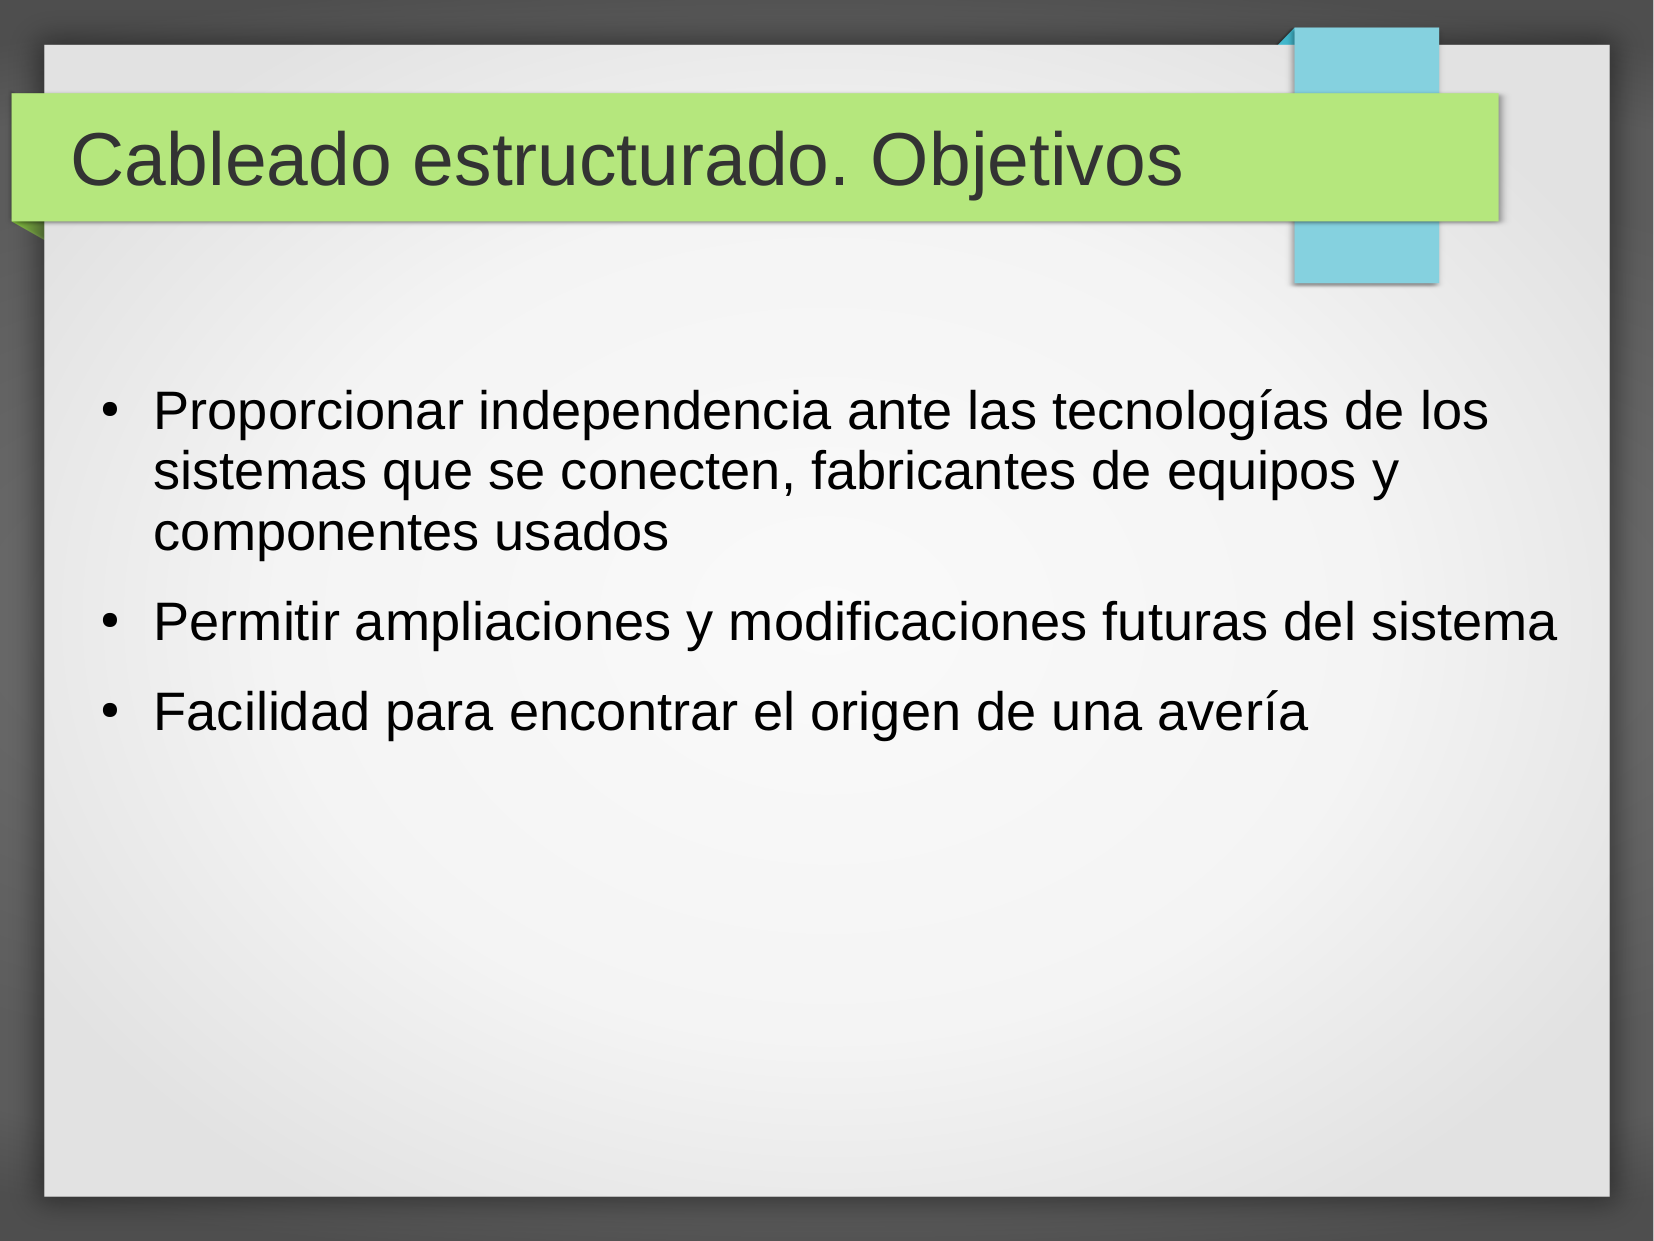

# Cableado estructurado. Objetivos
Proporcionar independencia ante las tecnologías de los sistemas que se conecten, fabricantes de equipos y componentes usados
Permitir ampliaciones y modificaciones futuras del sistema
Facilidad para encontrar el origen de una avería